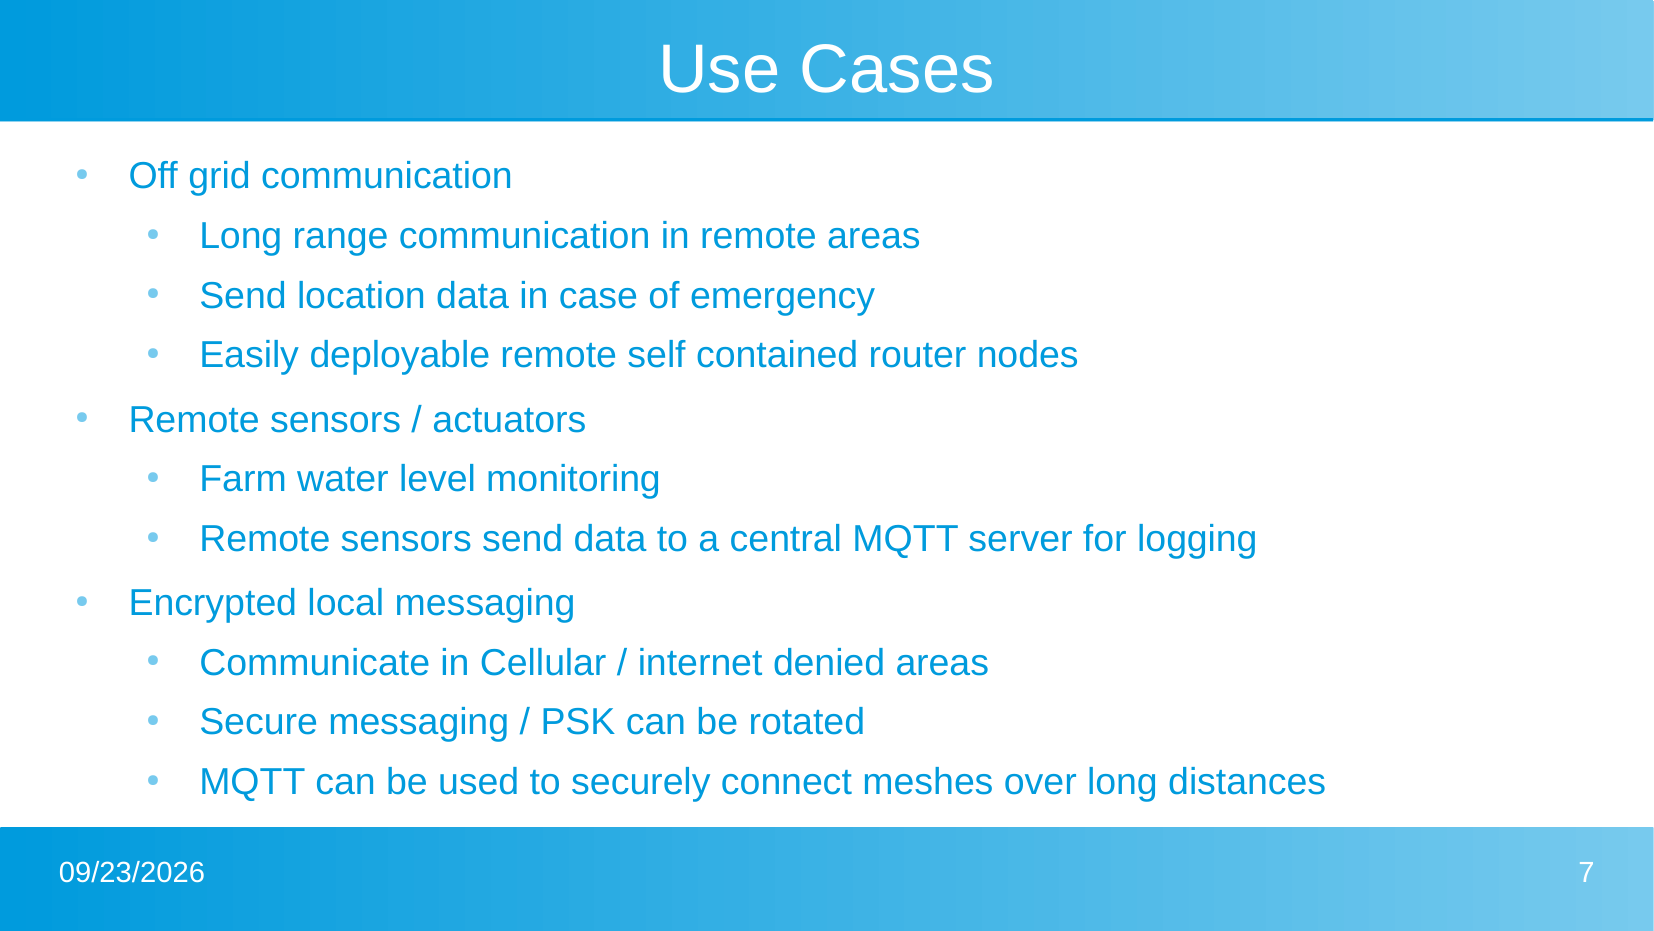

# Use Cases
Off grid communication
Long range communication in remote areas
Send location data in case of emergency
Easily deployable remote self contained router nodes
Remote sensors / actuators
Farm water level monitoring
Remote sensors send data to a central MQTT server for logging
Encrypted local messaging
Communicate in Cellular / internet denied areas
Secure messaging / PSK can be rotated
MQTT can be used to securely connect meshes over long distances
7